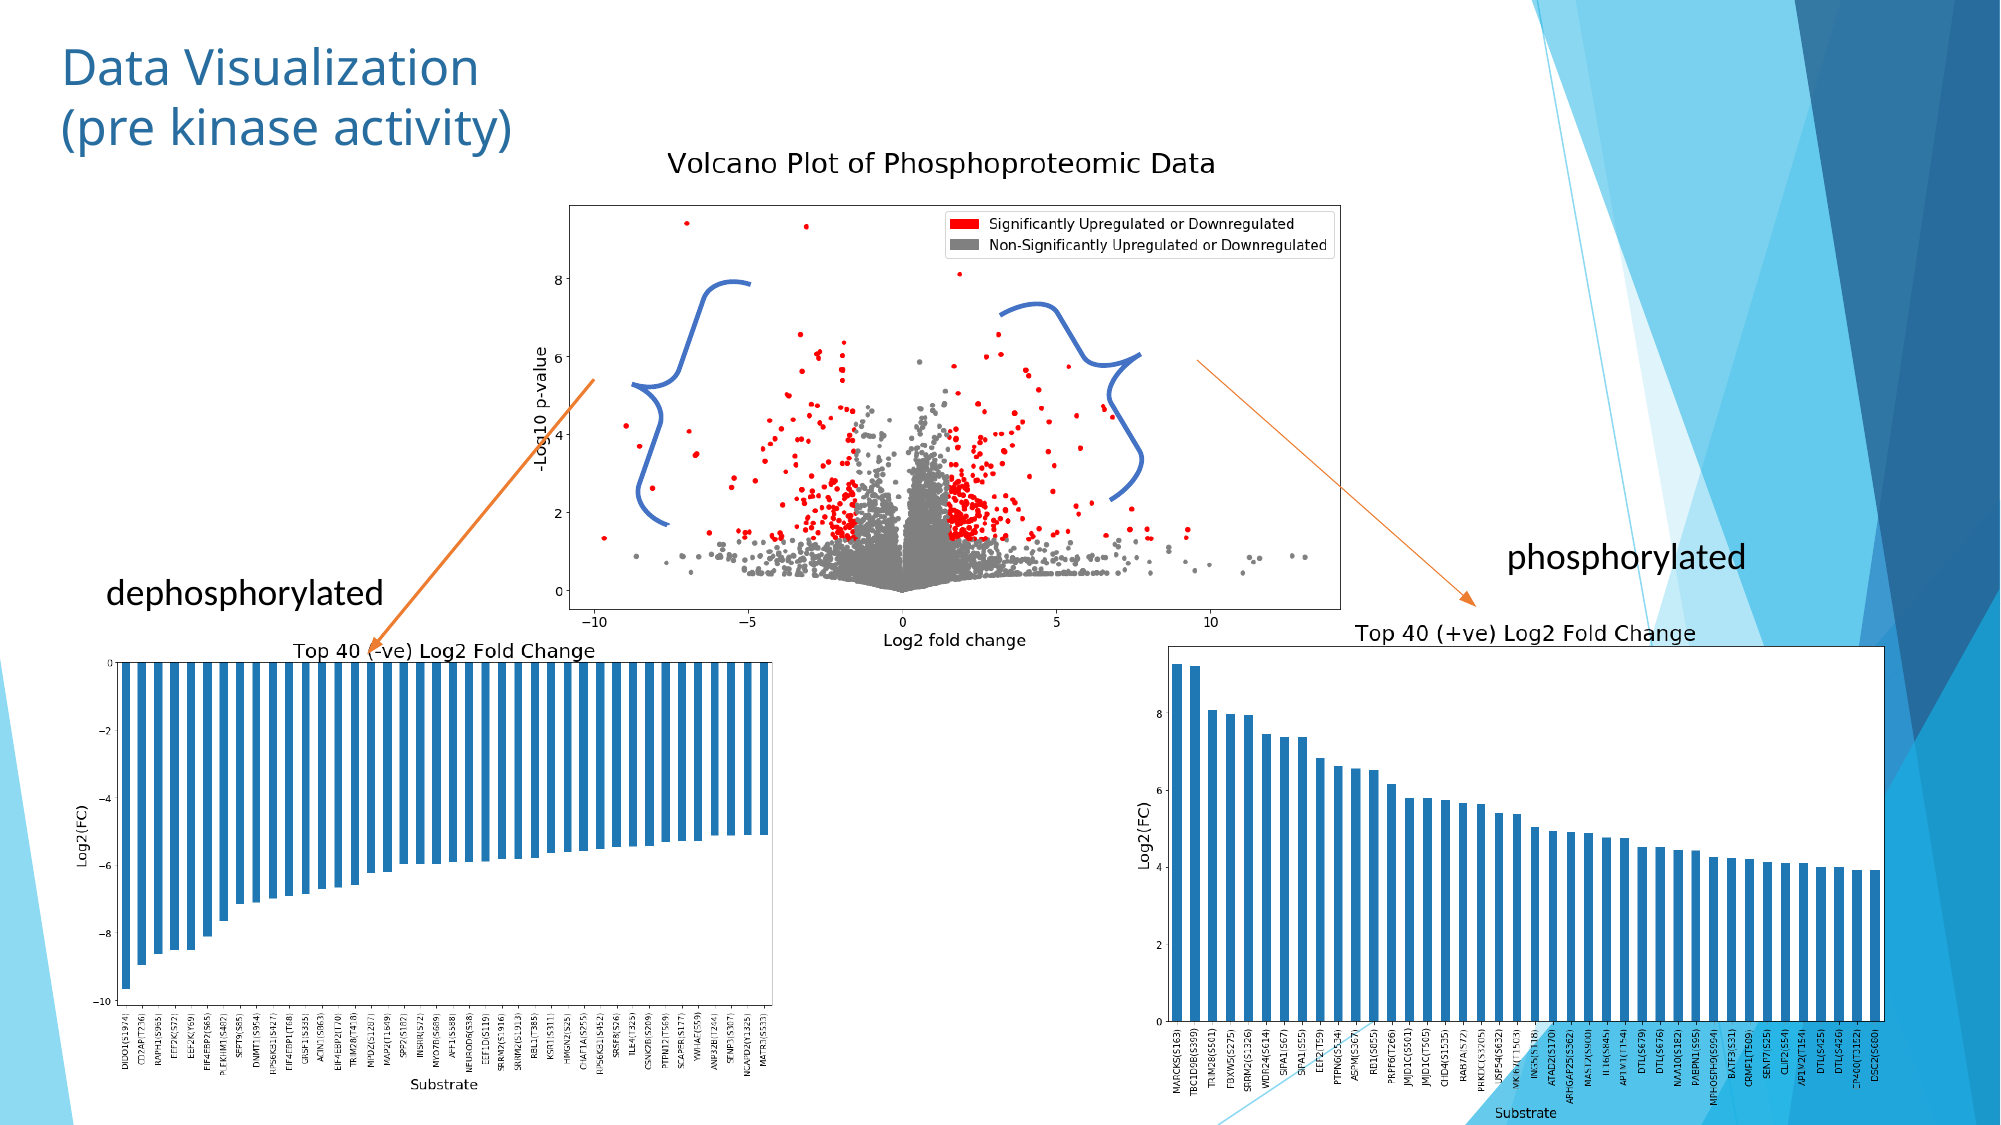

Data Visualization (pre kinase activity)
phosphorylated
dephosphorylated